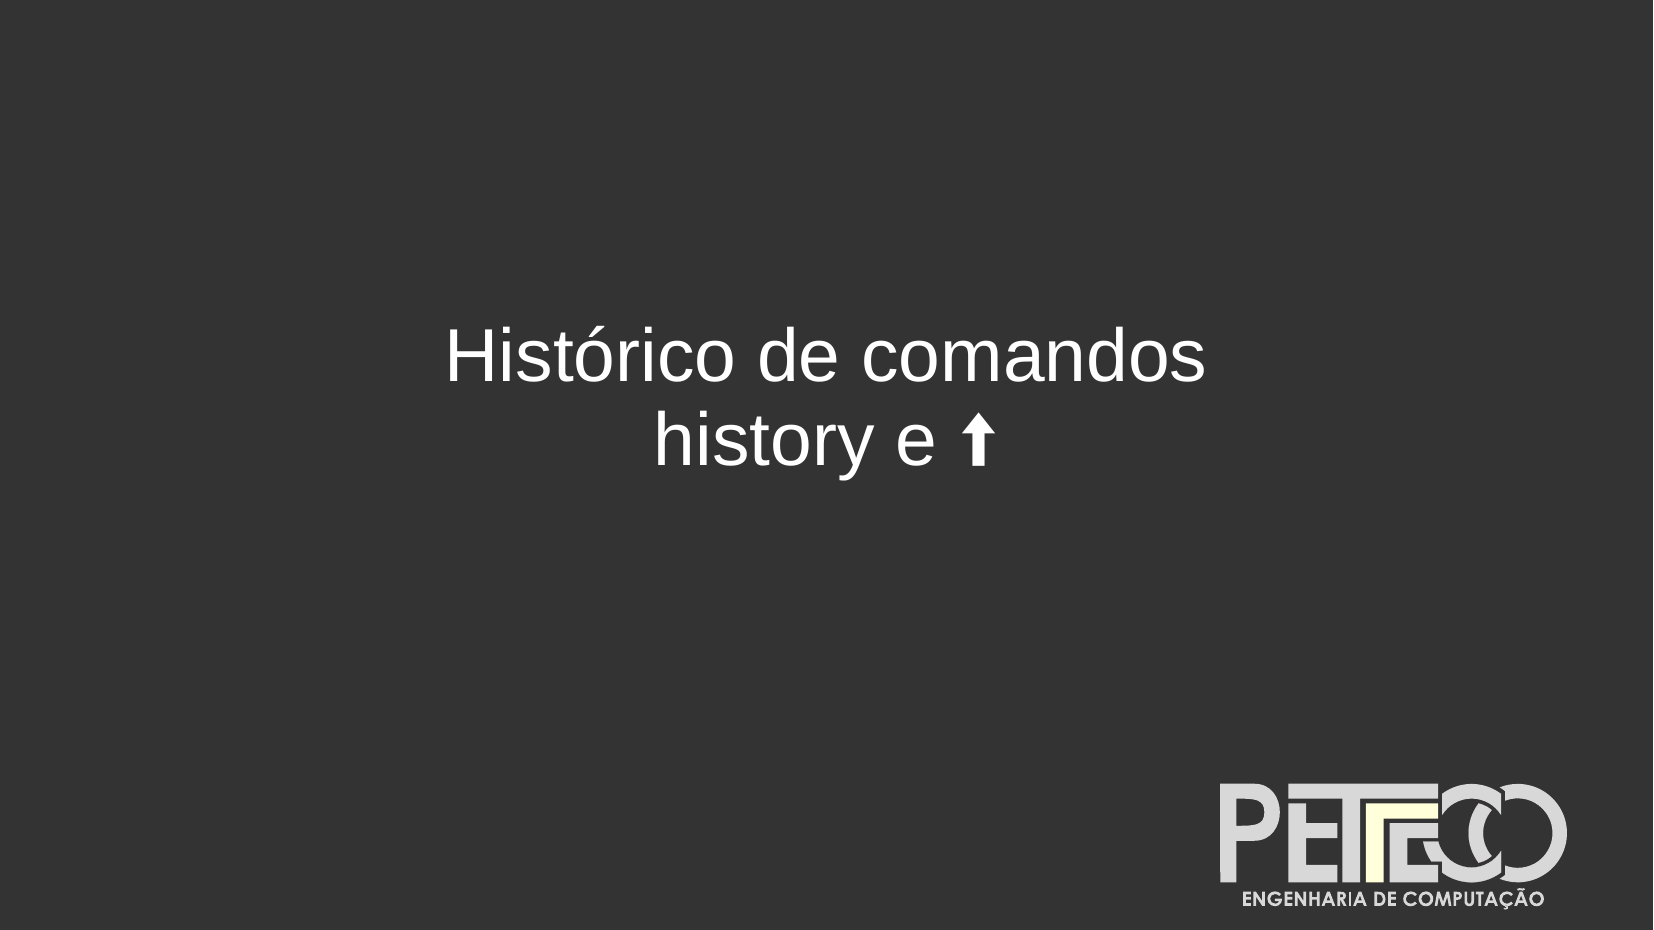

# Histórico de comandos
history e 🠩